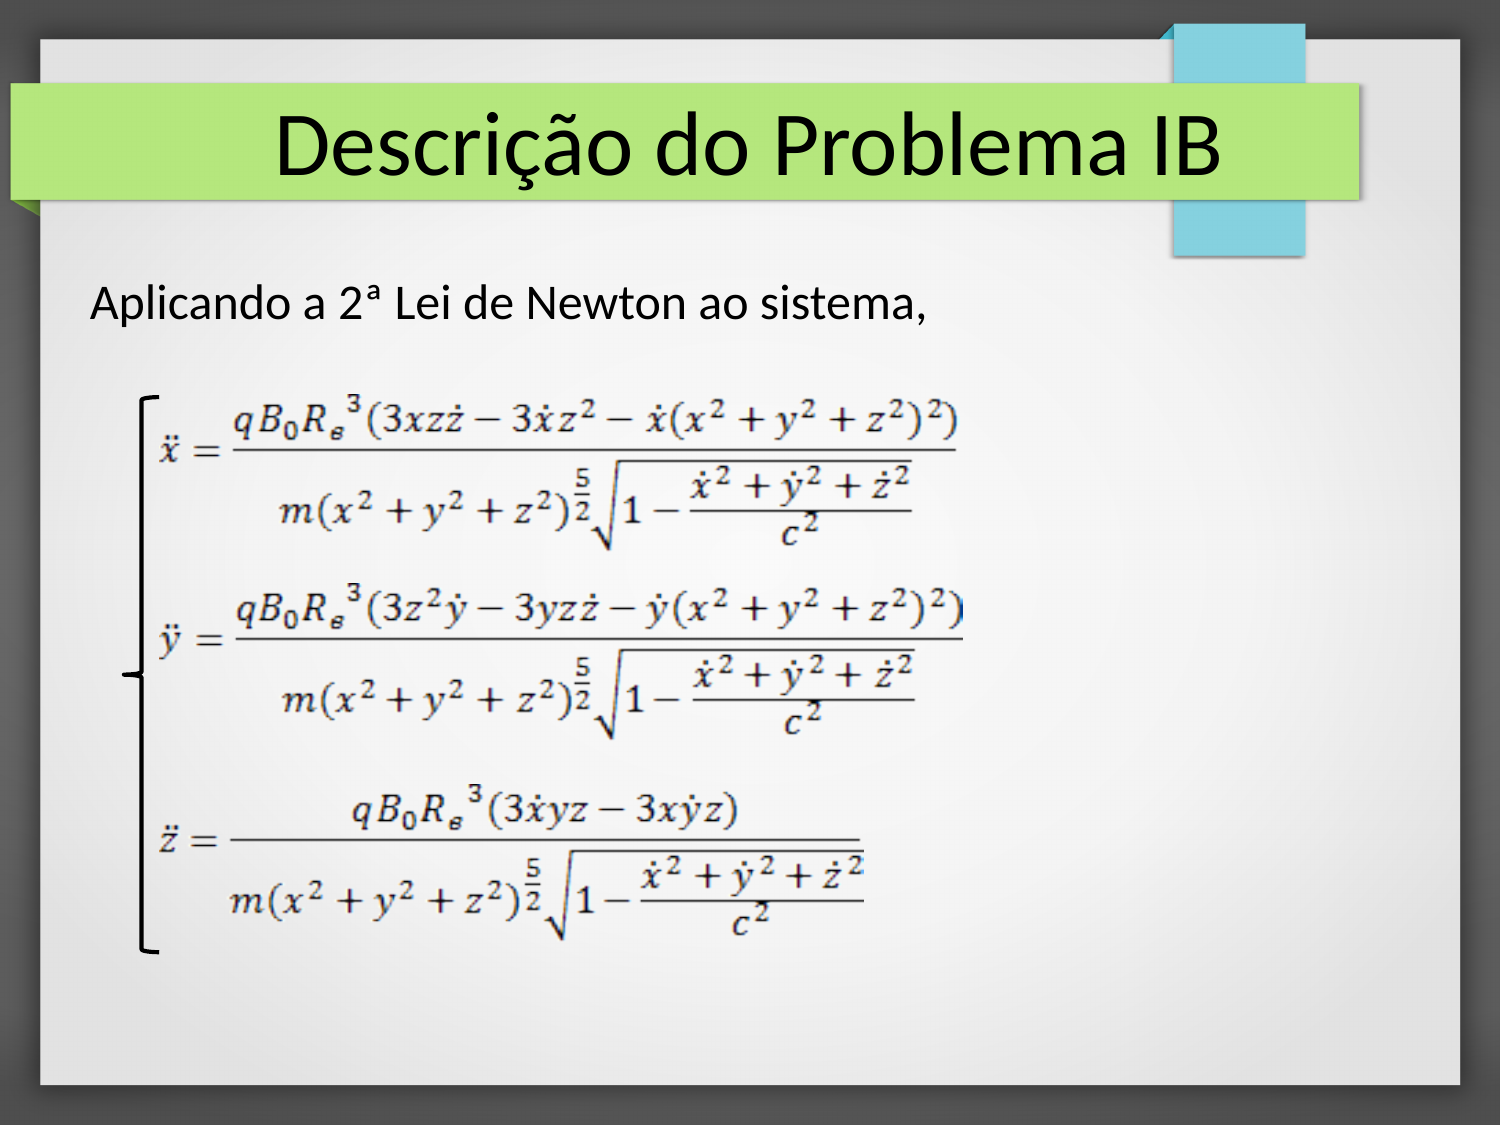

Descrição do Problema IB
Aplicando a 2ª Lei de Newton ao sistema,